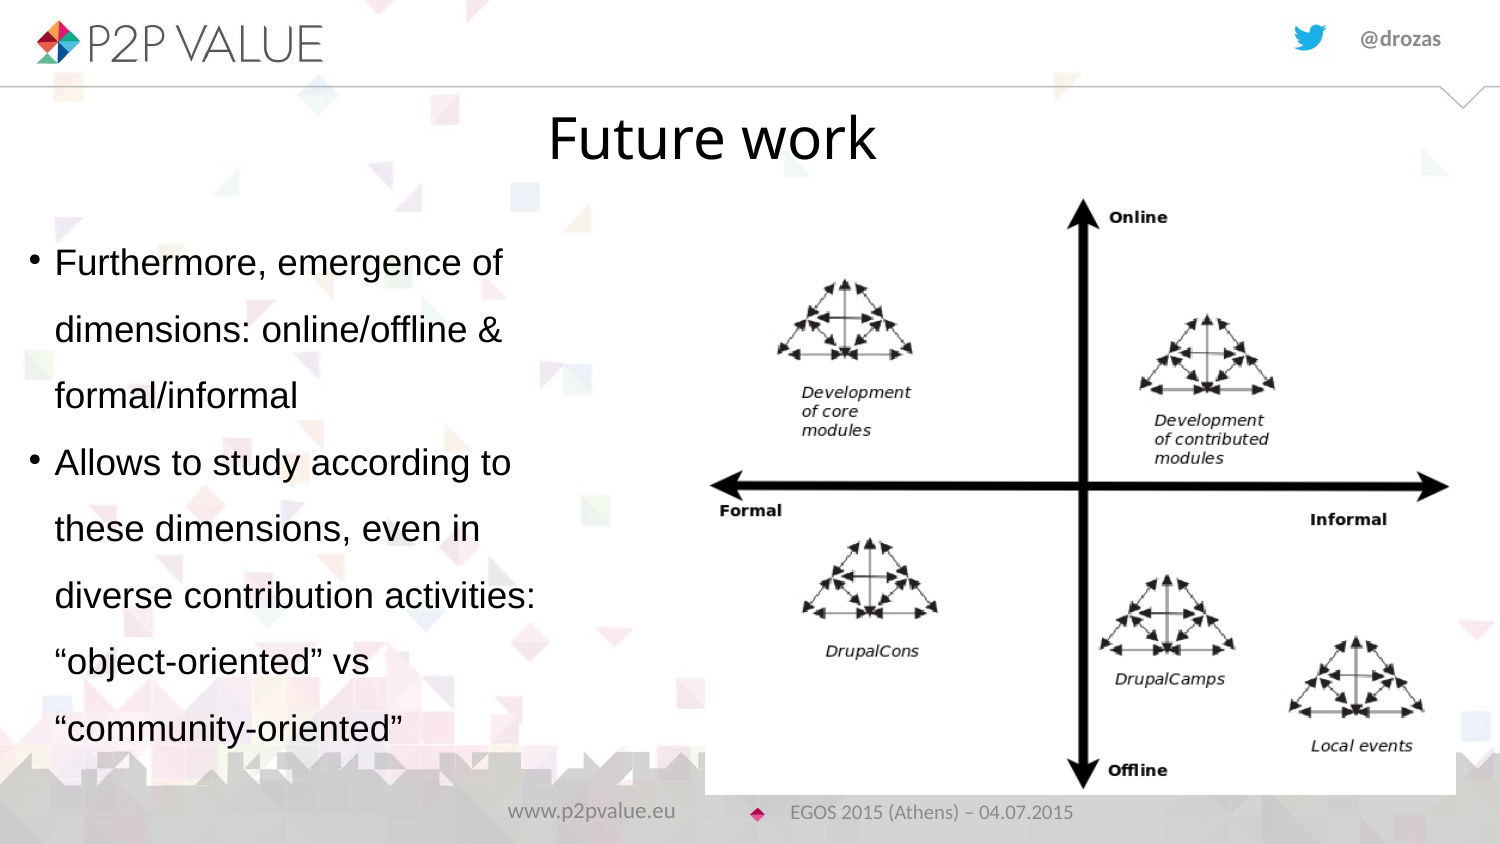

@drozas
# Future work
Furthermore, emergence of dimensions: online/offline & formal/informal
Allows to study according to
these dimensions, even in
diverse contribution activities:
“object-oriented” vs
“community-oriented”
19
EGOS 2015 (Athens) – 04.07.2015
www.p2pvalue.eu